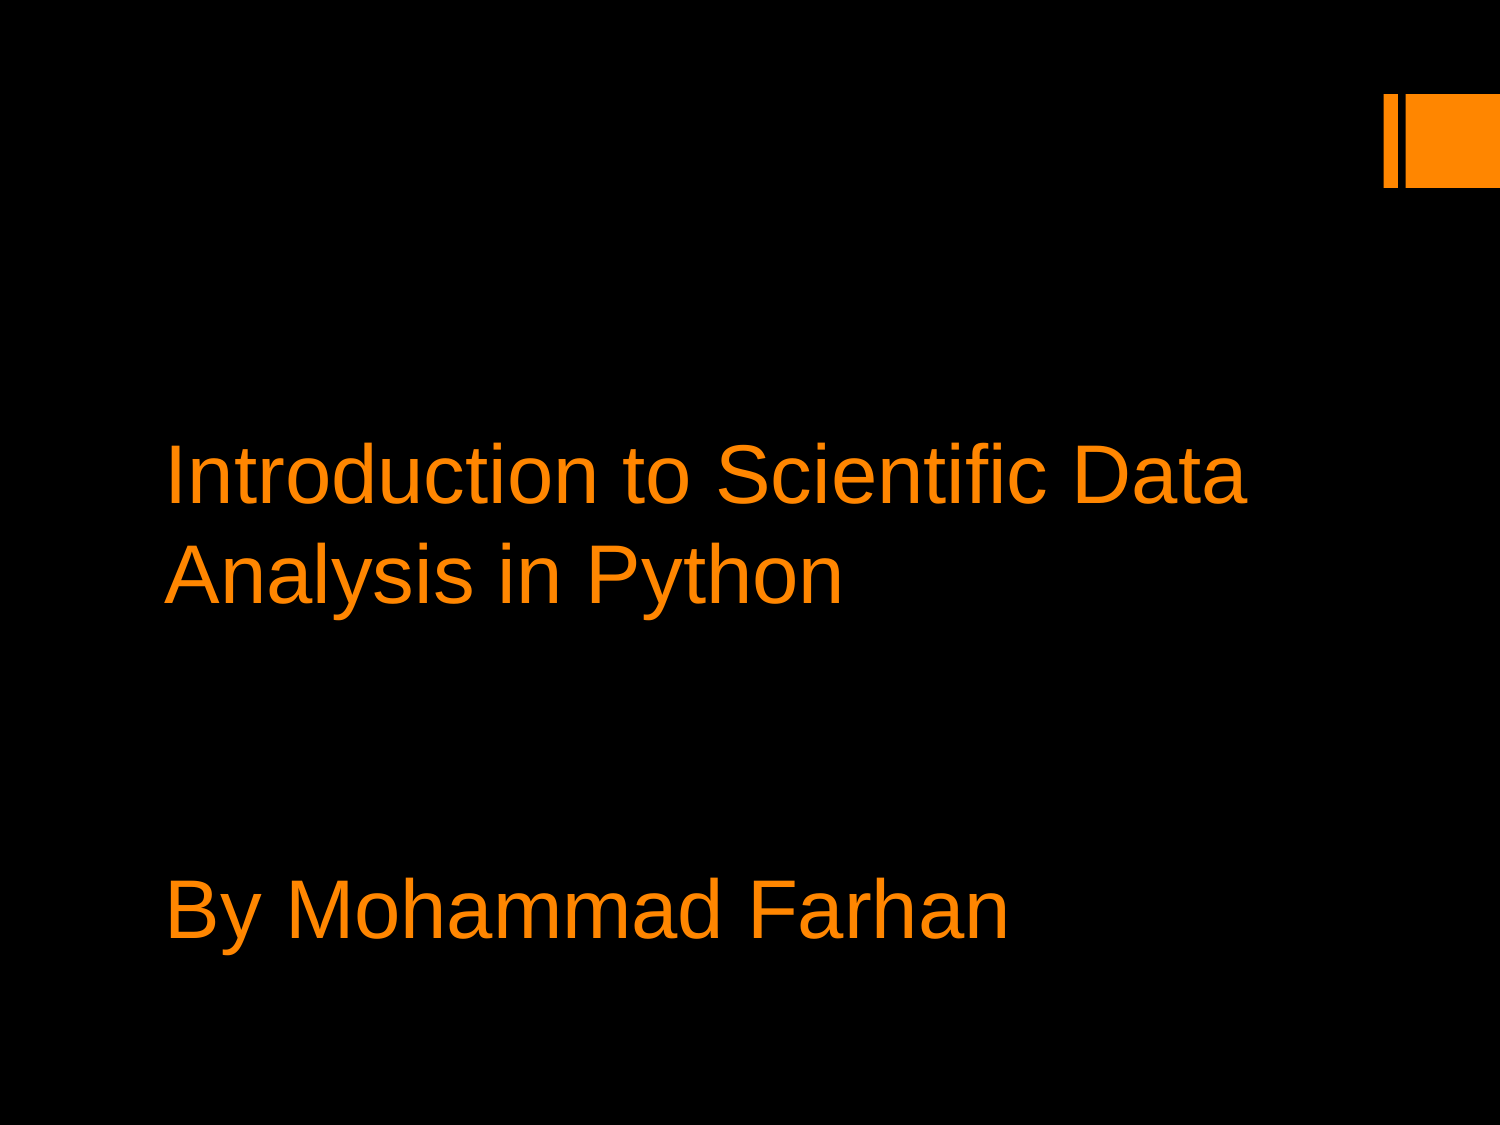

# Introduction to Scientific Data Analysis in Python
By Mohammad Farhan